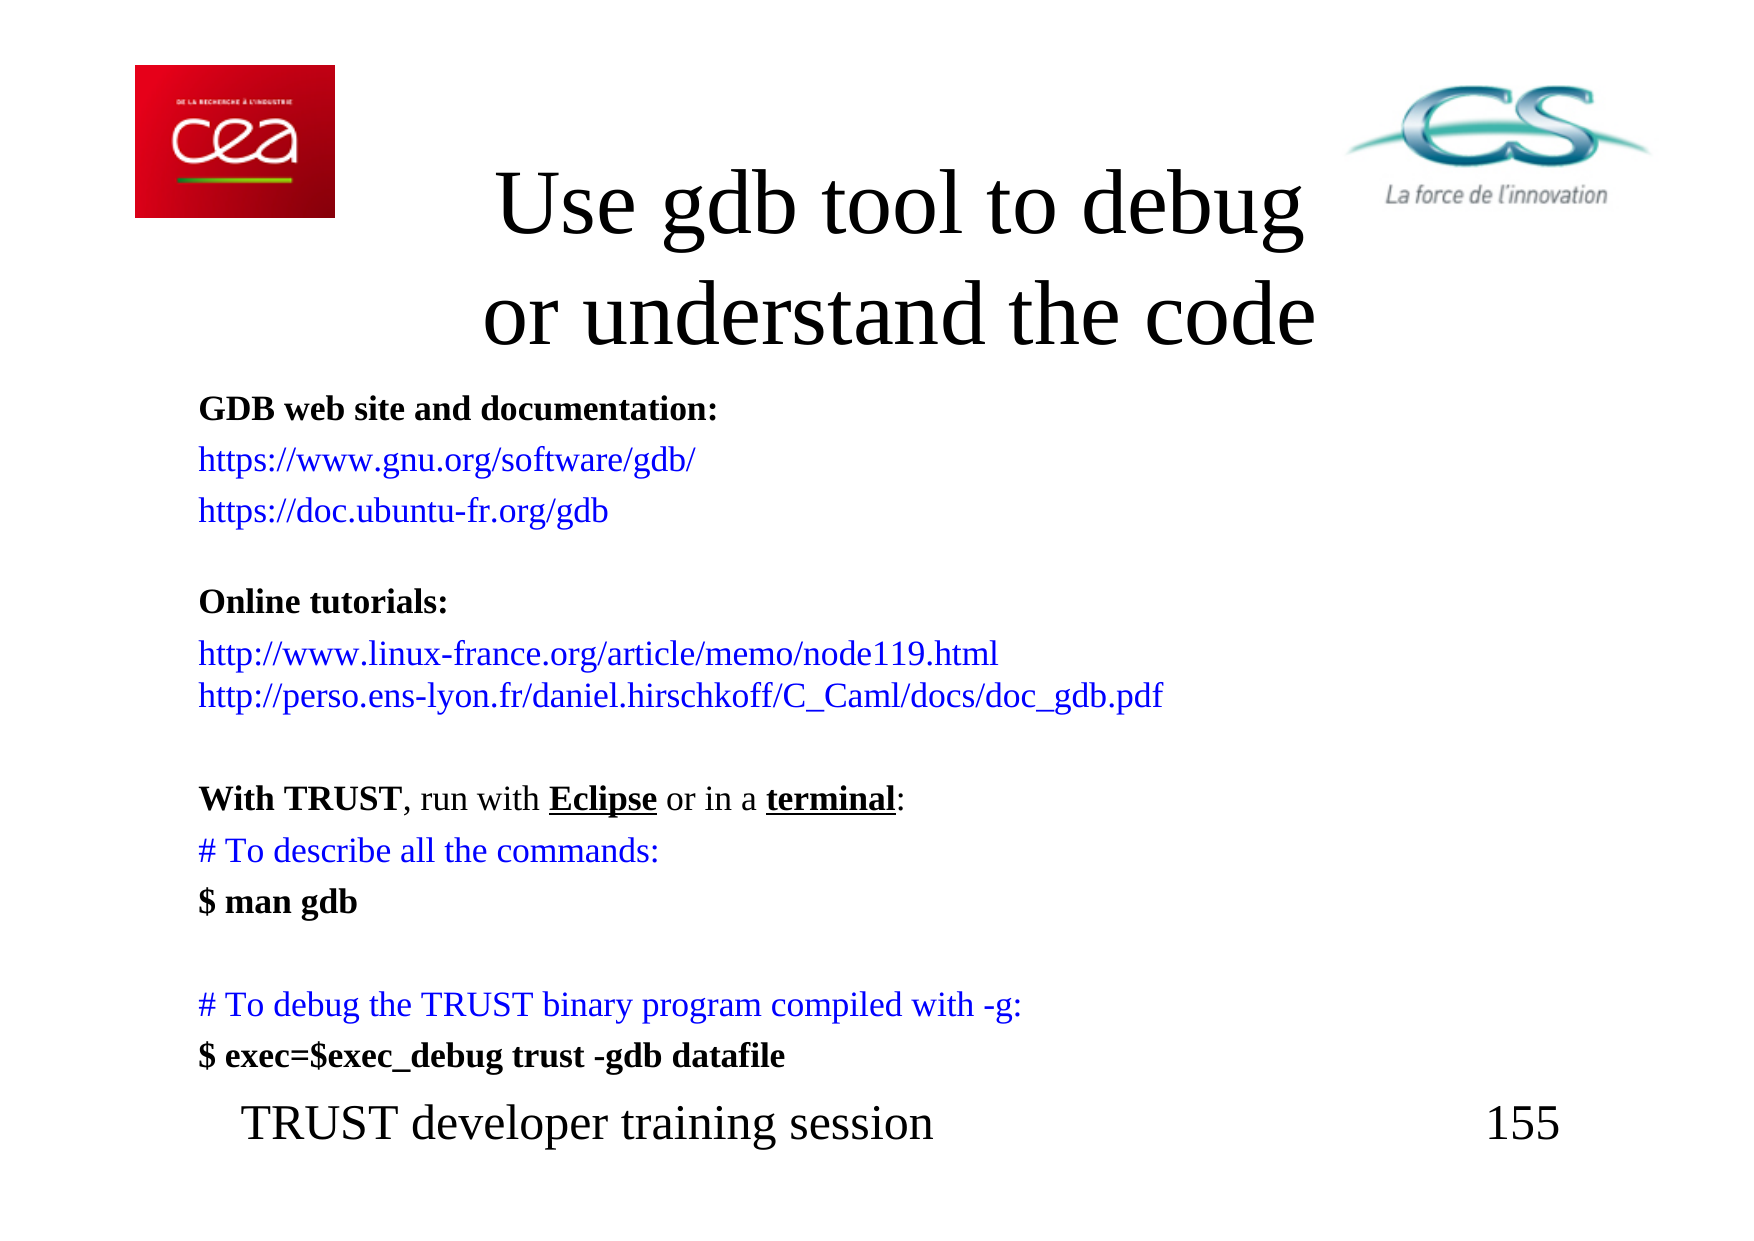

# Use gdb tool to debug or understand the code
GDB web site and documentation:
https://www.gnu.org/software/gdb/
https://doc.ubuntu-fr.org/gdb
Online tutorials:
http://www.linux-france.org/article/memo/node119.htmlhttp://perso.ens-lyon.fr/daniel.hirschkoff/C_Caml/docs/doc_gdb.pdf
With TRUST, run with Eclipse or in a terminal:
# To describe all the commands:
$ man gdb
# To debug the TRUST binary program compiled with -g:
$ exec=$exec_debug trust -gdb datafile
TRUST developer training session
155